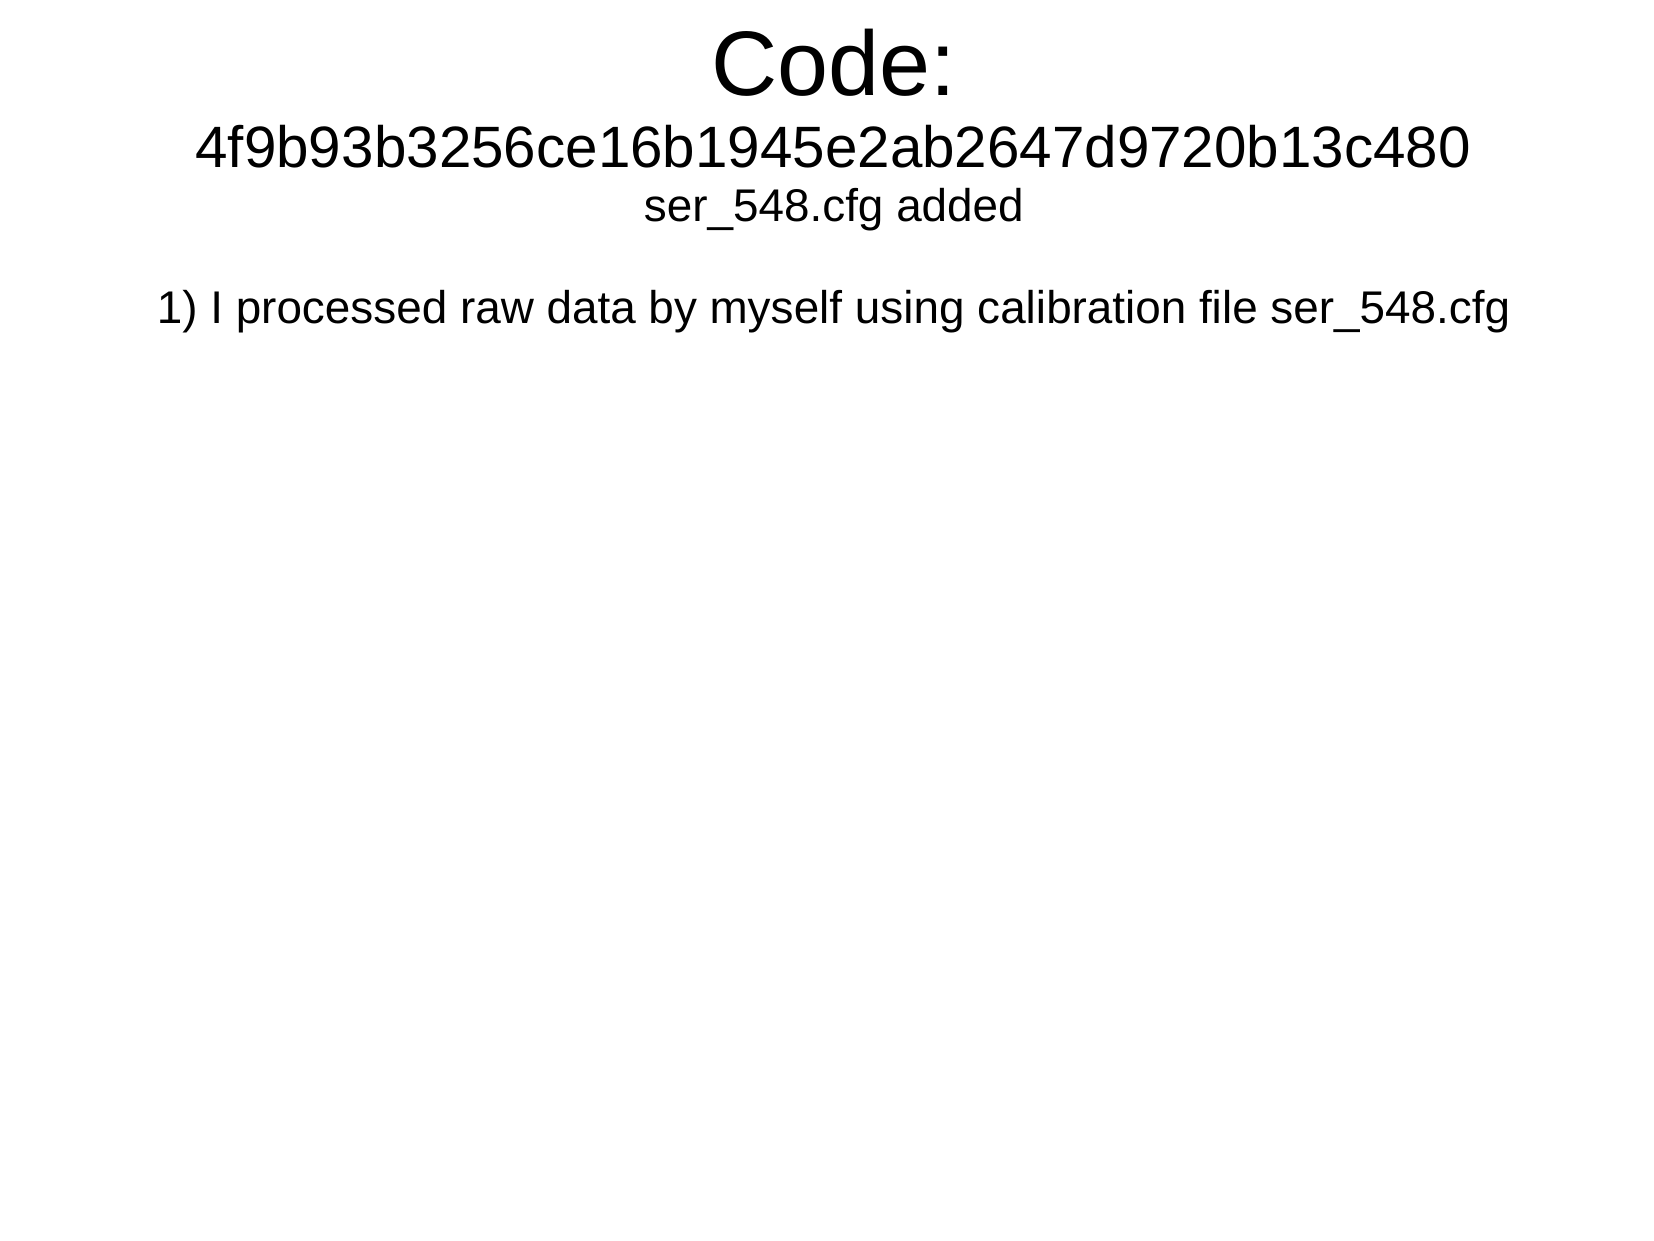

# Code: 4f9b93b3256ce16b1945e2ab2647d9720b13c480 ser_548.cfg added 1) I processed raw data by myself using calibration file ser_548.cfg